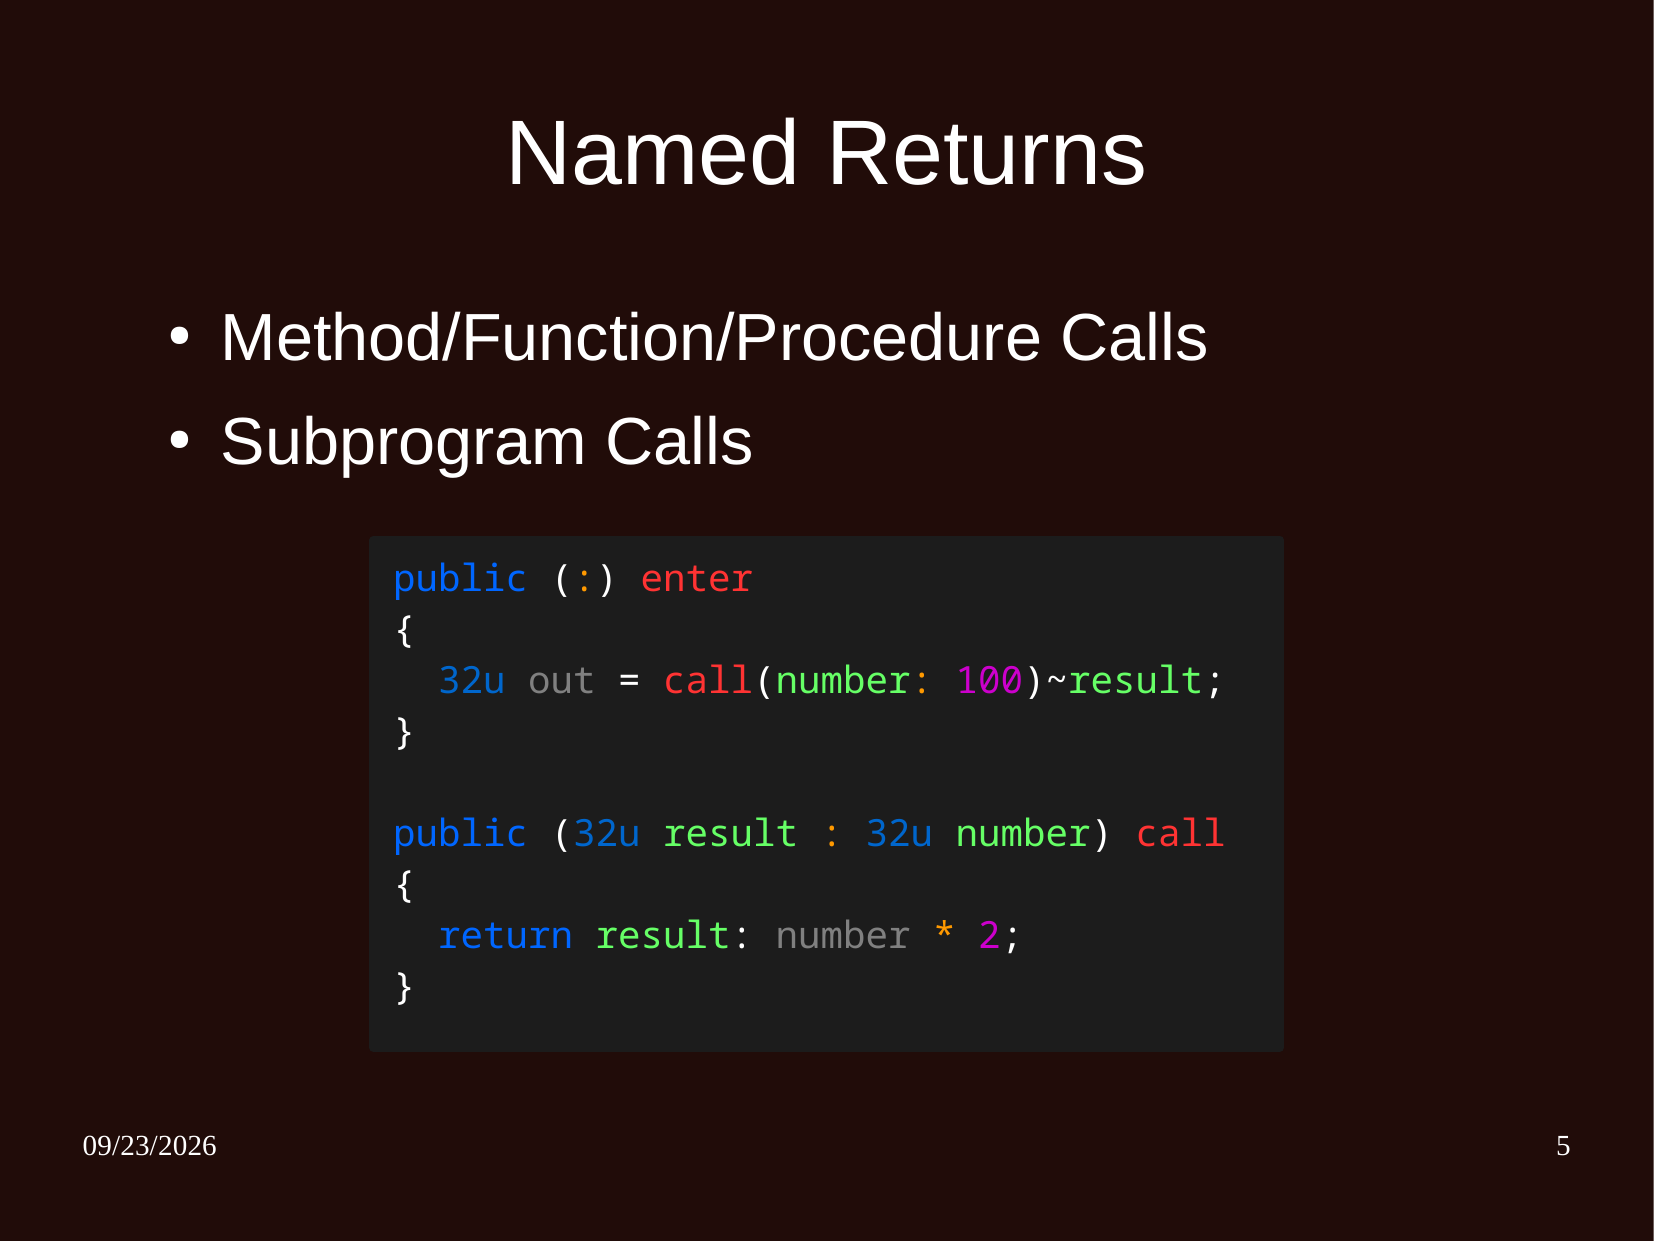

# Named Returns
Method/Function/Procedure Calls
Subprogram Calls
public (:) enter
{
 32u out = call(number: 100)~result;
}
public (32u result : 32u number) call
{
 return result: number * 2;
}
5